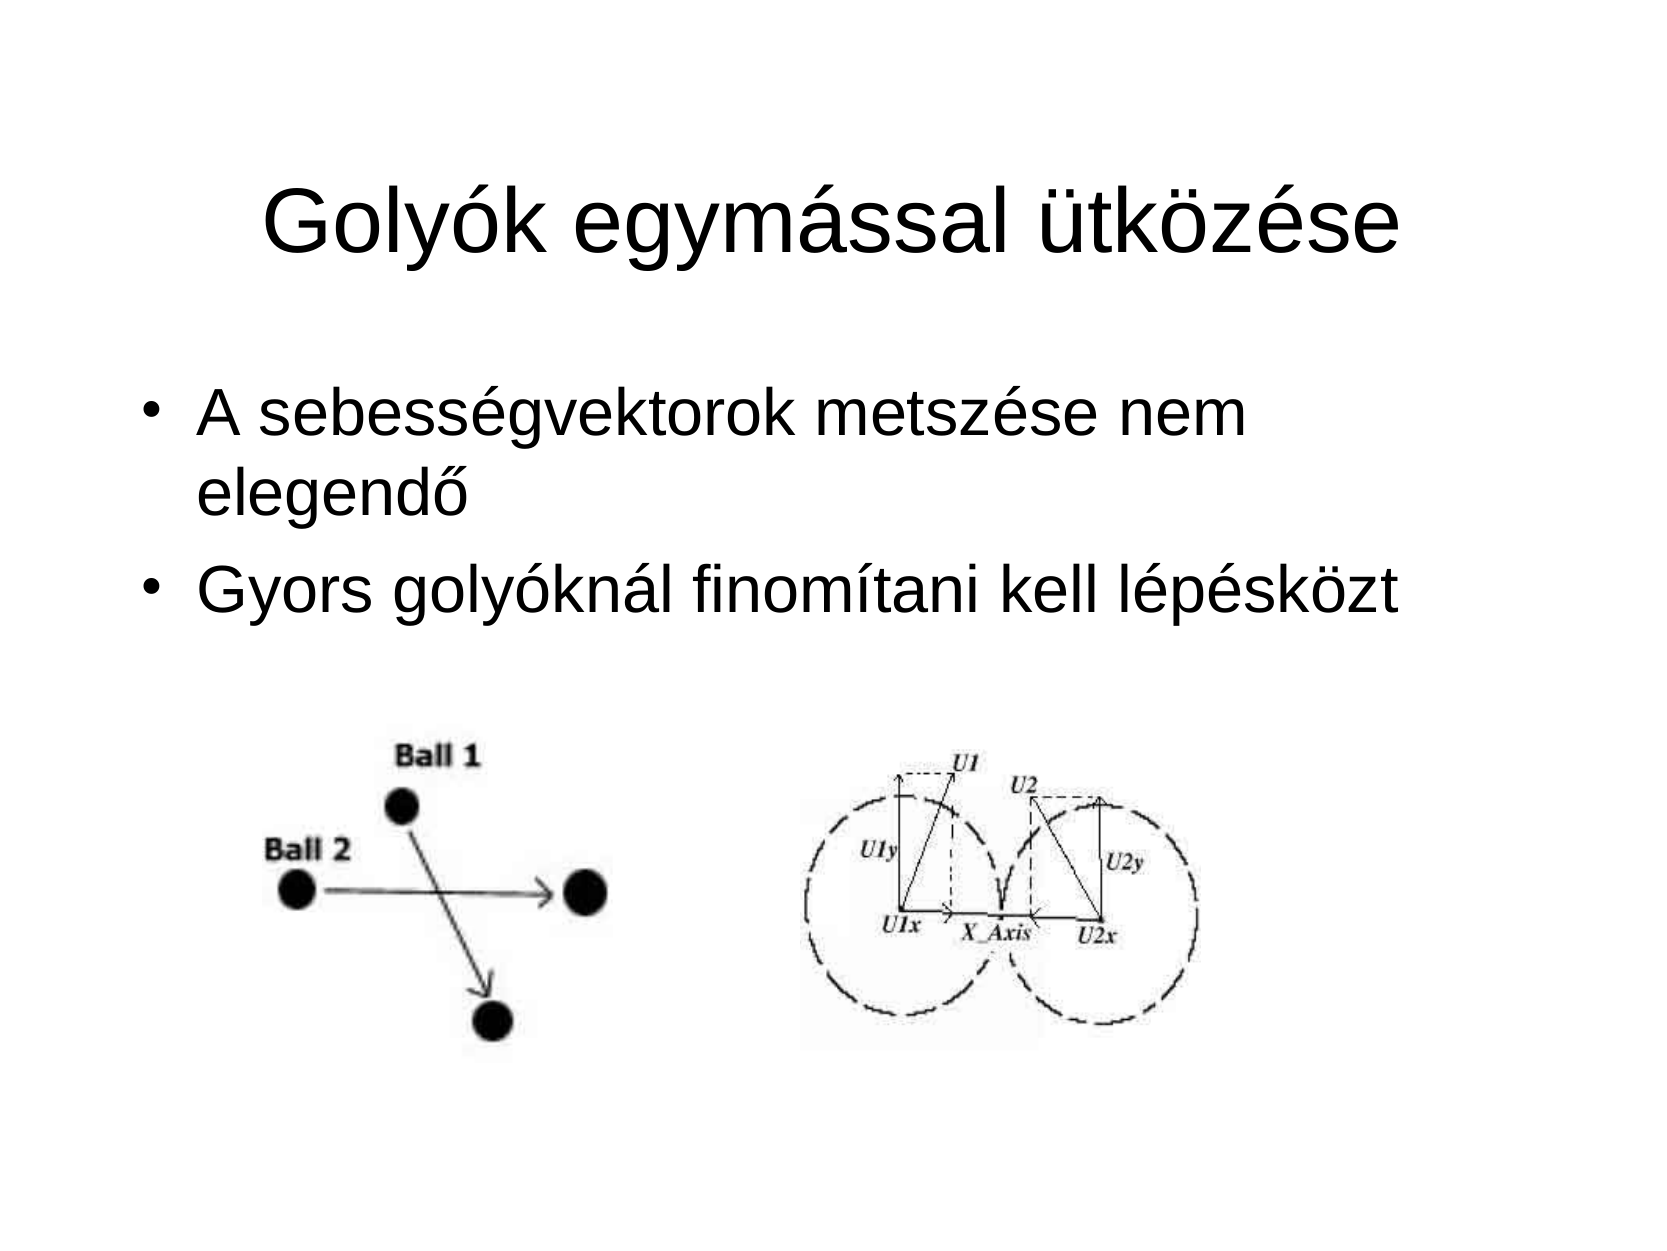

# Golyók egymással ütközése
A sebességvektorok metszése nem elegendő
Gyors golyóknál finomítani kell lépésközt